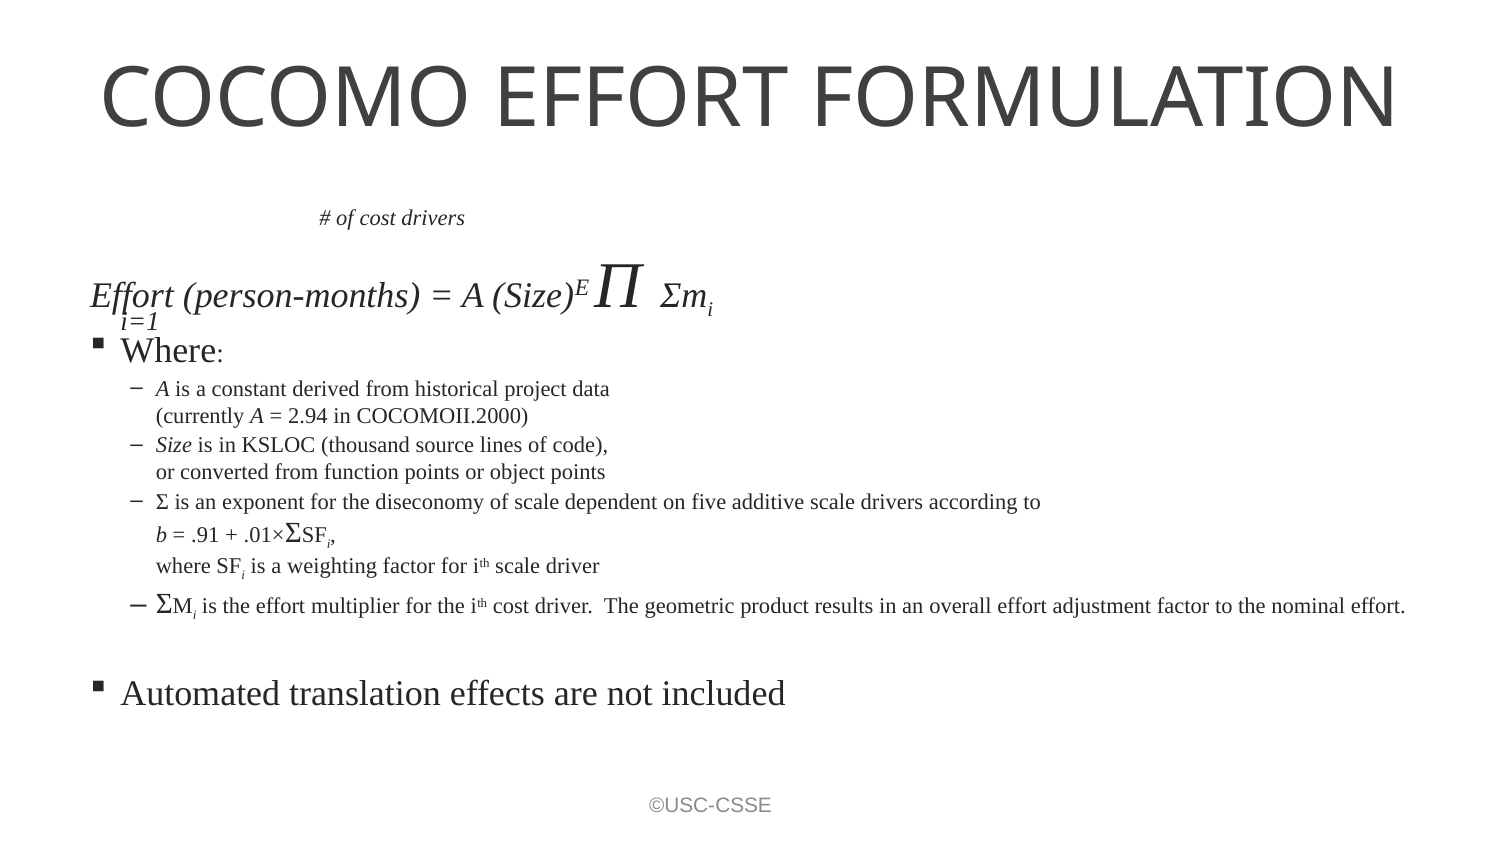

# COCOMO Effort Formulation
 						 # of cost drivers
Effort (person-months) = A (Size)E Π Σmi
										i=1
Where:
A is a constant derived from historical project data
(currently A = 2.94 in COCOMOII.2000)
Size is in KSLOC (thousand source lines of code),
or converted from function points or object points
Σ is an exponent for the diseconomy of scale dependent on five additive scale drivers according to
b = .91 + .01×ΣSFi,
where SFi is a weighting factor for ith scale driver
ΣMi is the effort multiplier for the ith cost driver. The geometric product results in an overall effort adjustment factor to the nominal effort.
Automated translation effects are not included
©USC-CSSE